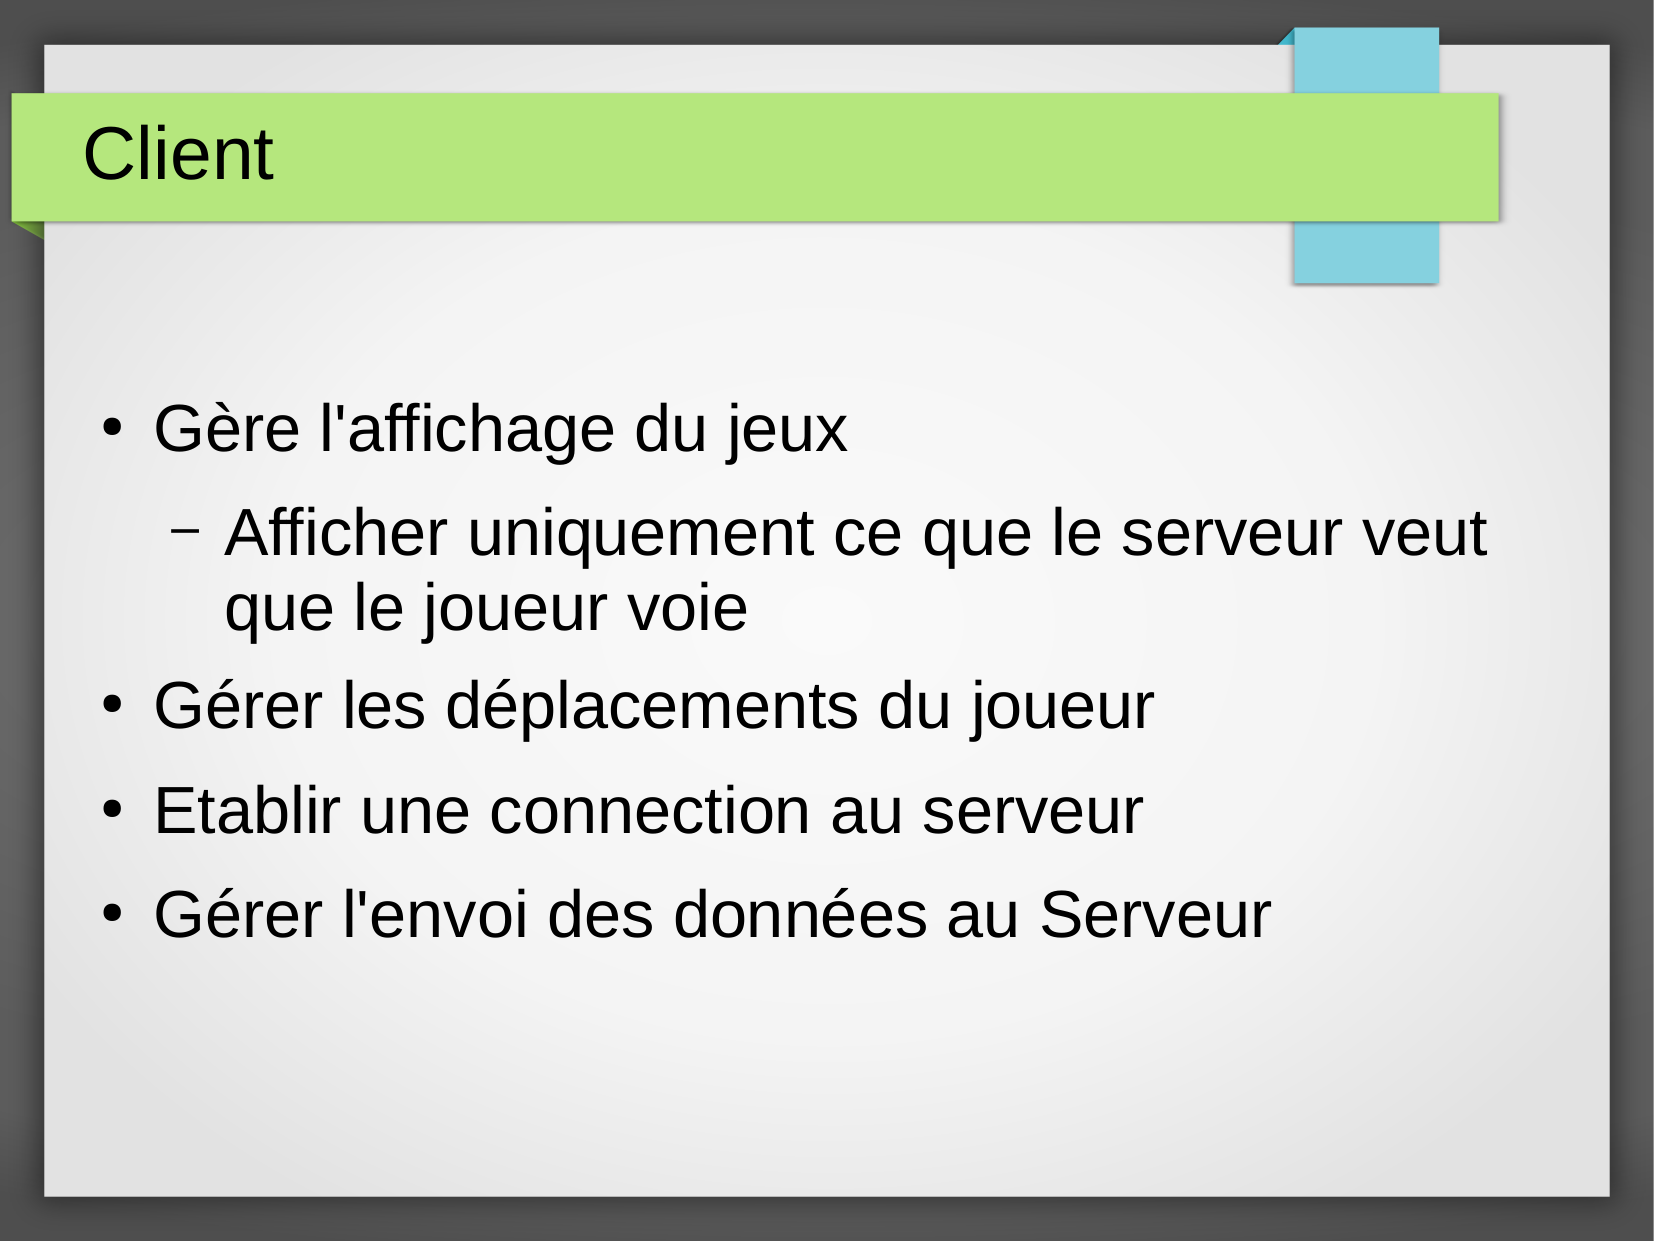

# Client
Gère l'affichage du jeux
Afficher uniquement ce que le serveur veut que le joueur voie
Gérer les déplacements du joueur
Etablir une connection au serveur
Gérer l'envoi des données au Serveur